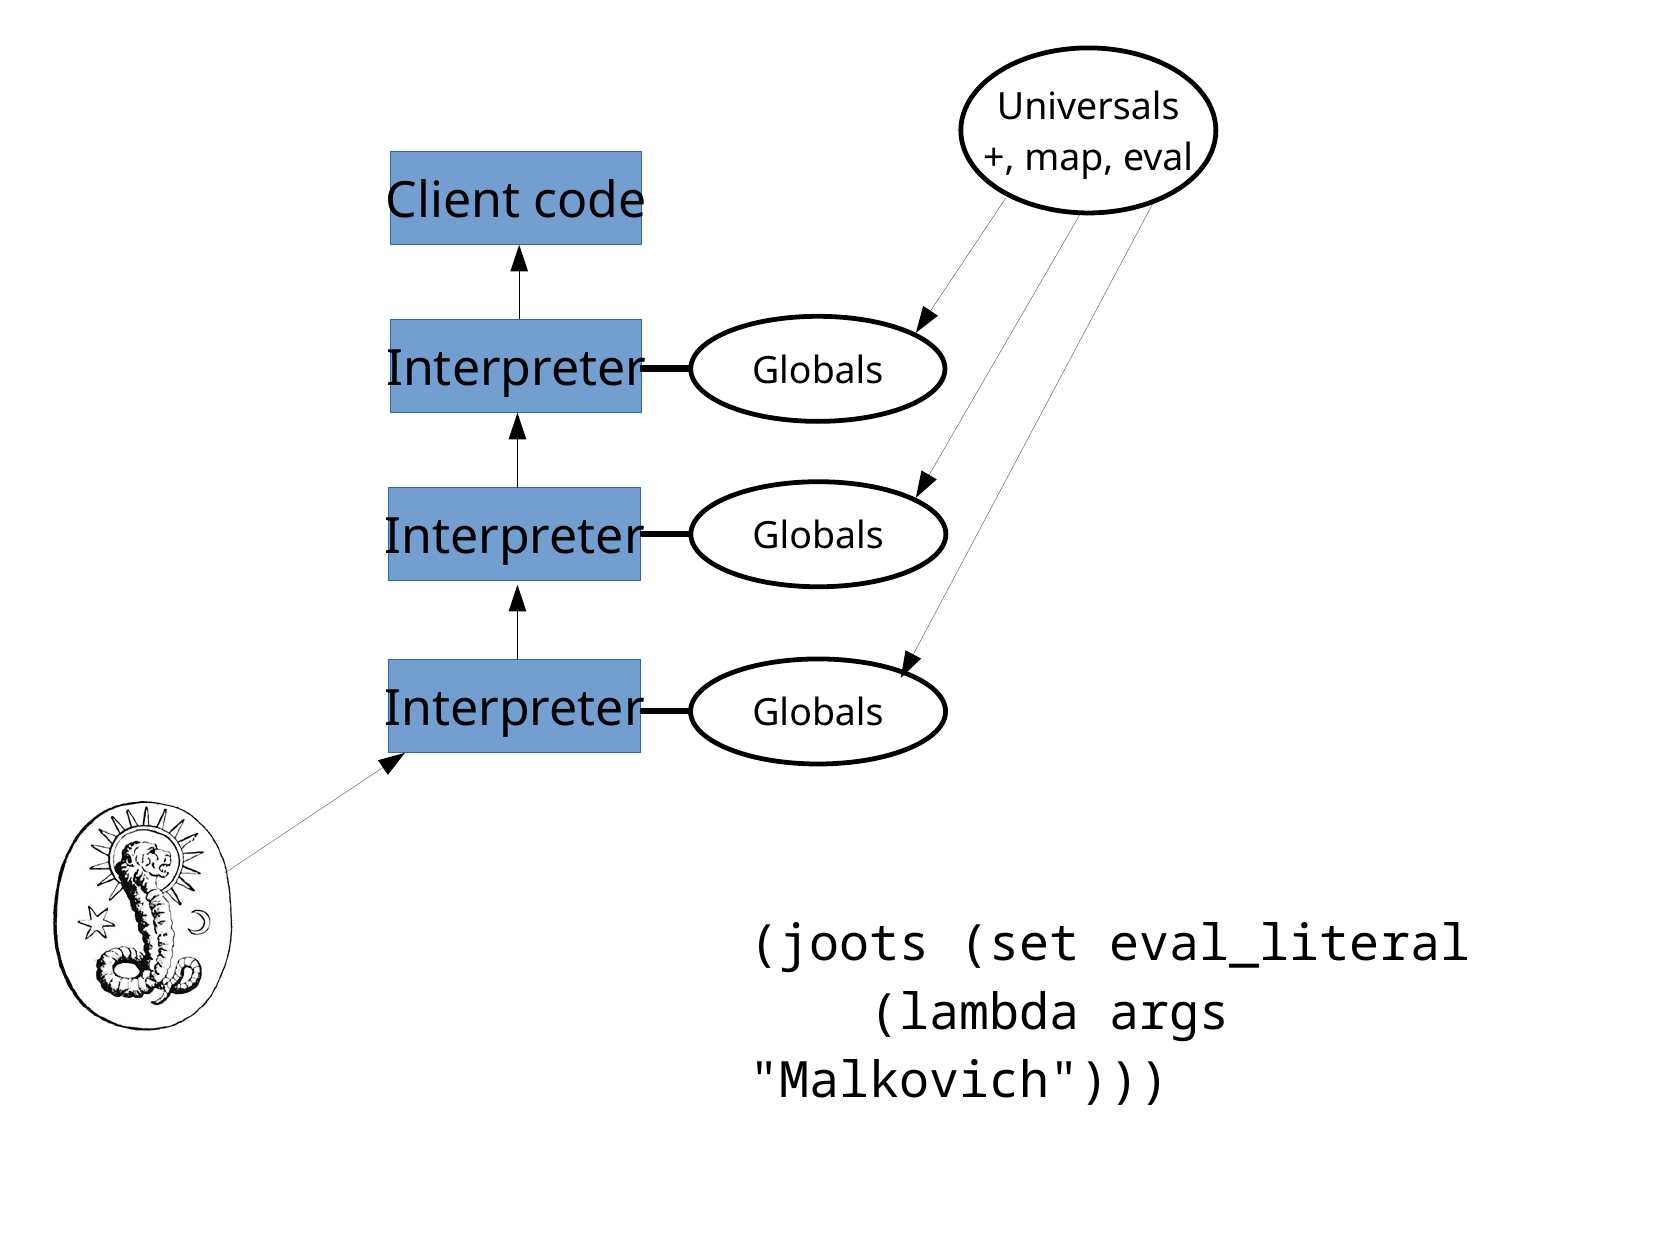

Universals
+, map, eval
Client code
Globals
Interpreter
Globals
Interpreter
Globals
Interpreter
(joots (set eval_literal
 (lambda args "Malkovich")))